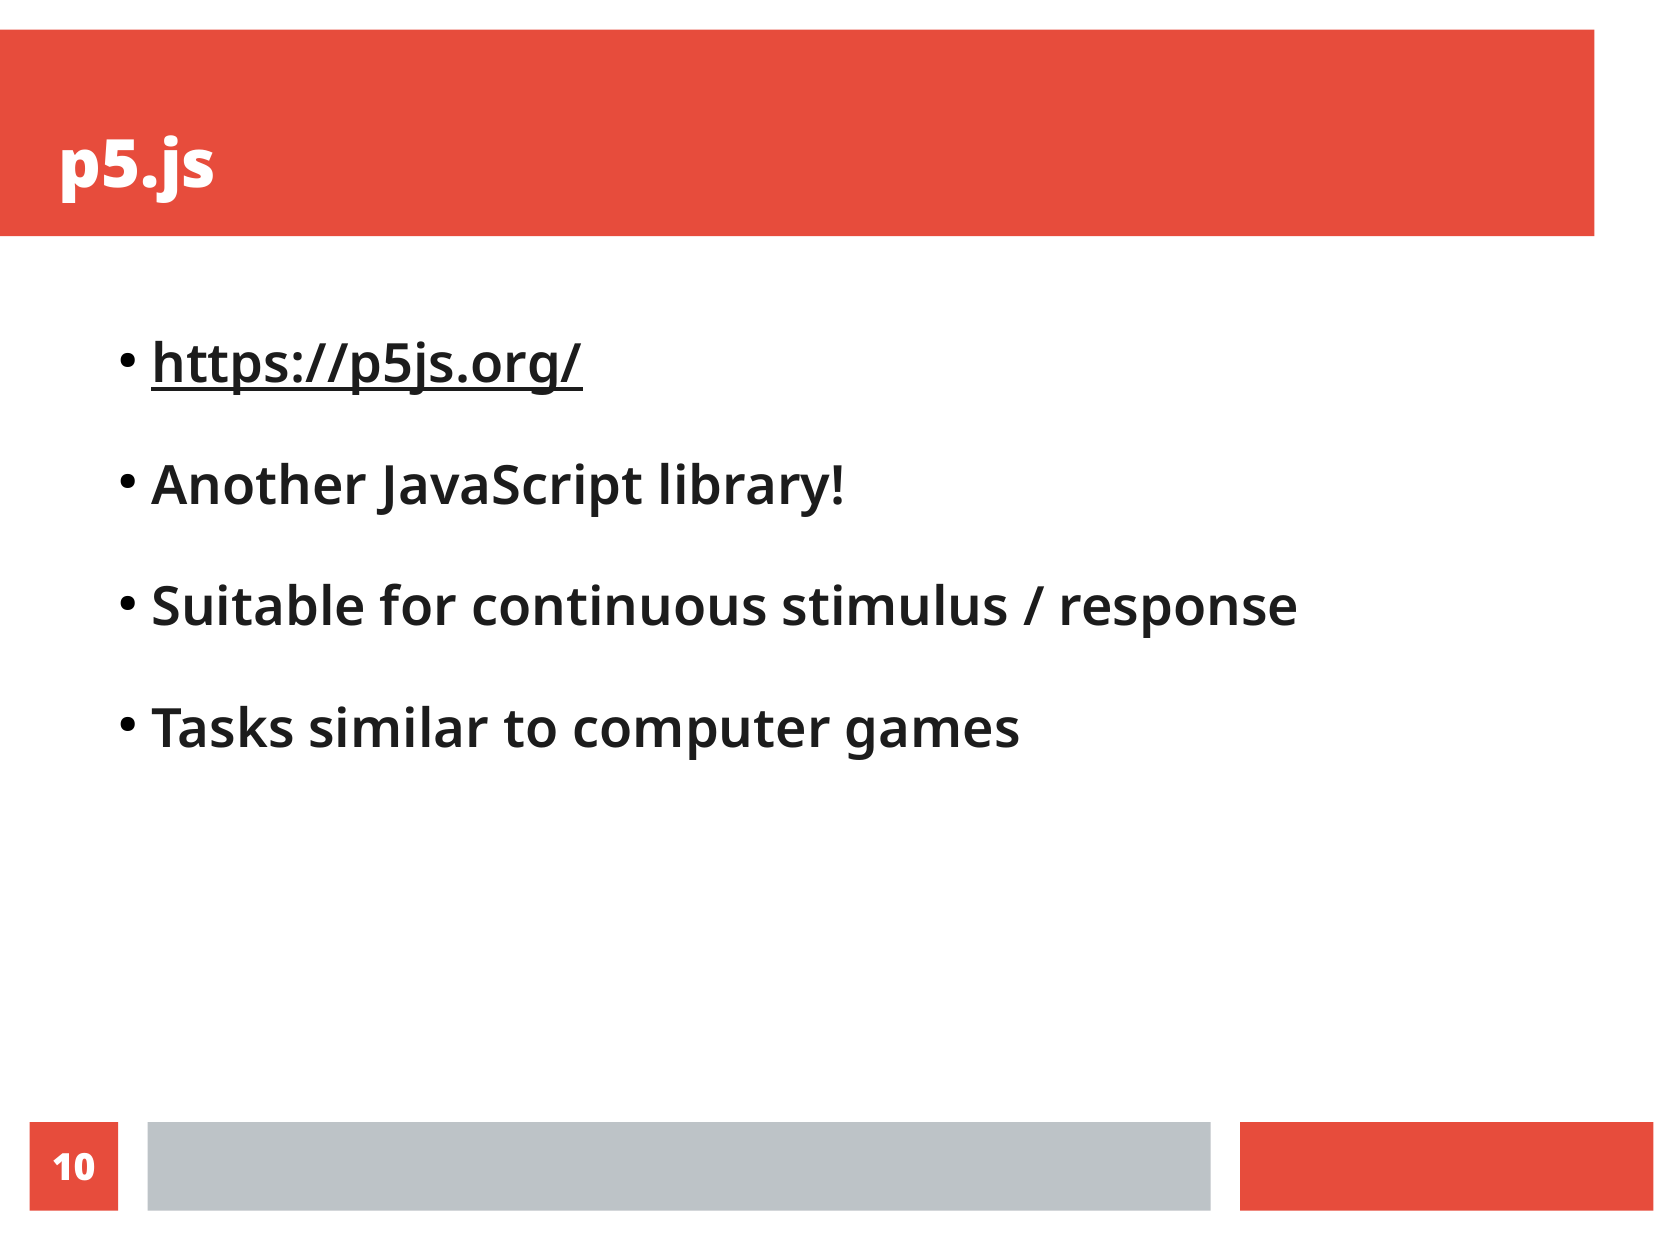

# p5.js
 https://p5js.org/
 Another JavaScript library!
 Suitable for continuous stimulus / response
 Tasks similar to computer games
10